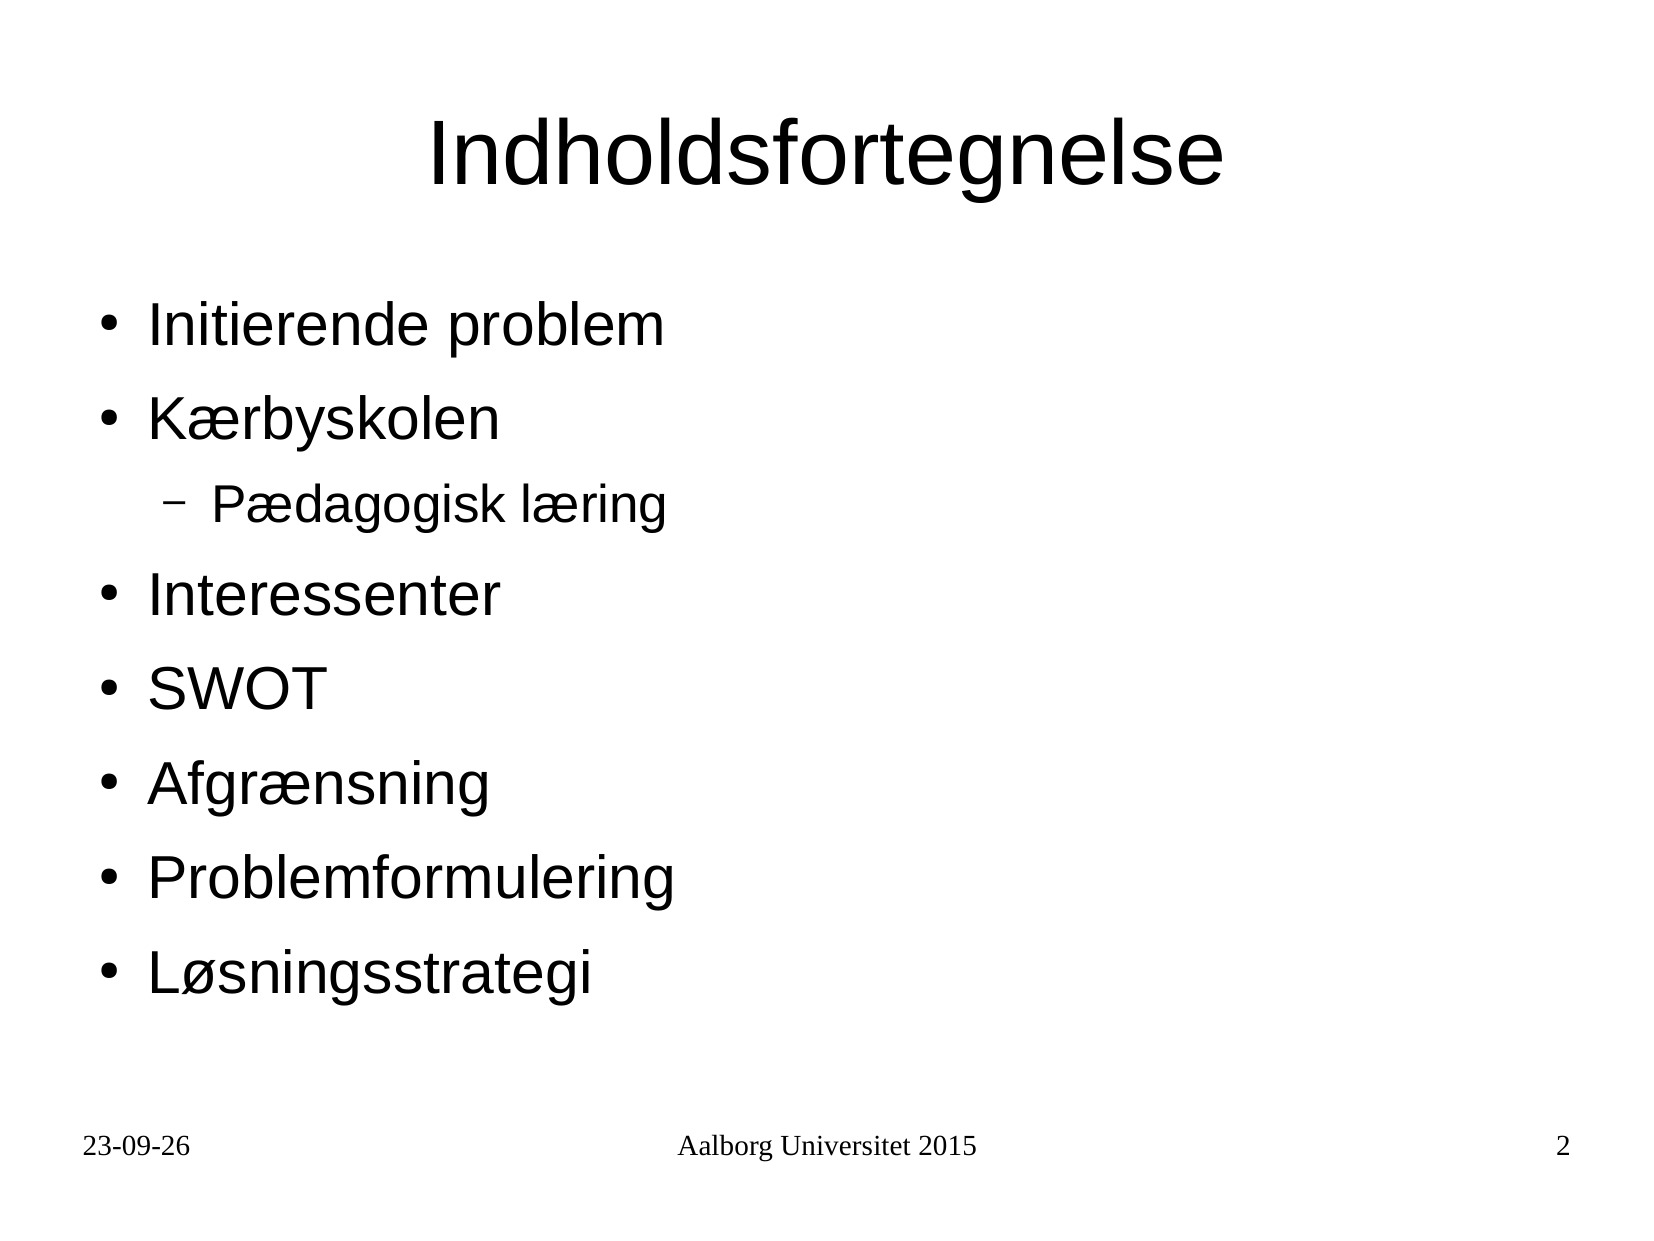

# Indholdsfortegnelse
Initierende problem
Kærbyskolen
Pædagogisk læring
Interessenter
SWOT
Afgrænsning
Problemformulering
Løsningsstrategi
Aalborg Universitet 2015
2